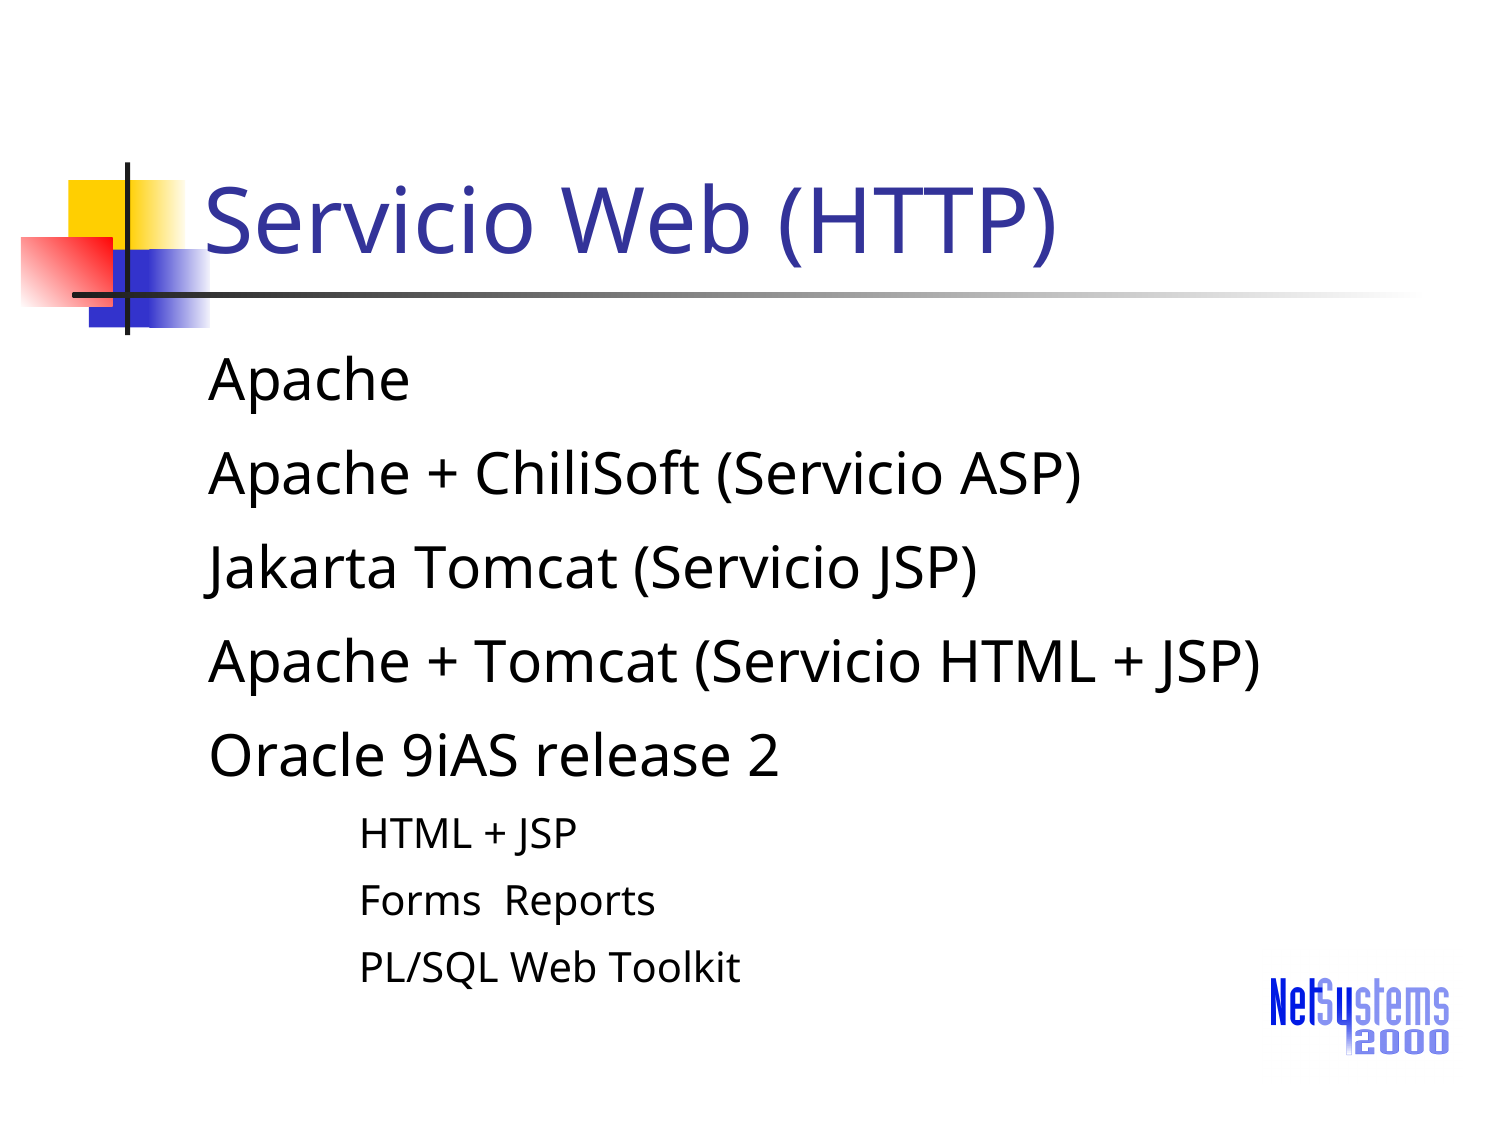

# Servicio Web (HTTP)
Apache
Apache + ChiliSoft (Servicio ASP)
Jakarta Tomcat (Servicio JSP)
Apache + Tomcat (Servicio HTML + JSP)
Oracle 9iAS release 2
HTML + JSP
Forms Reports
PL/SQL Web Toolkit